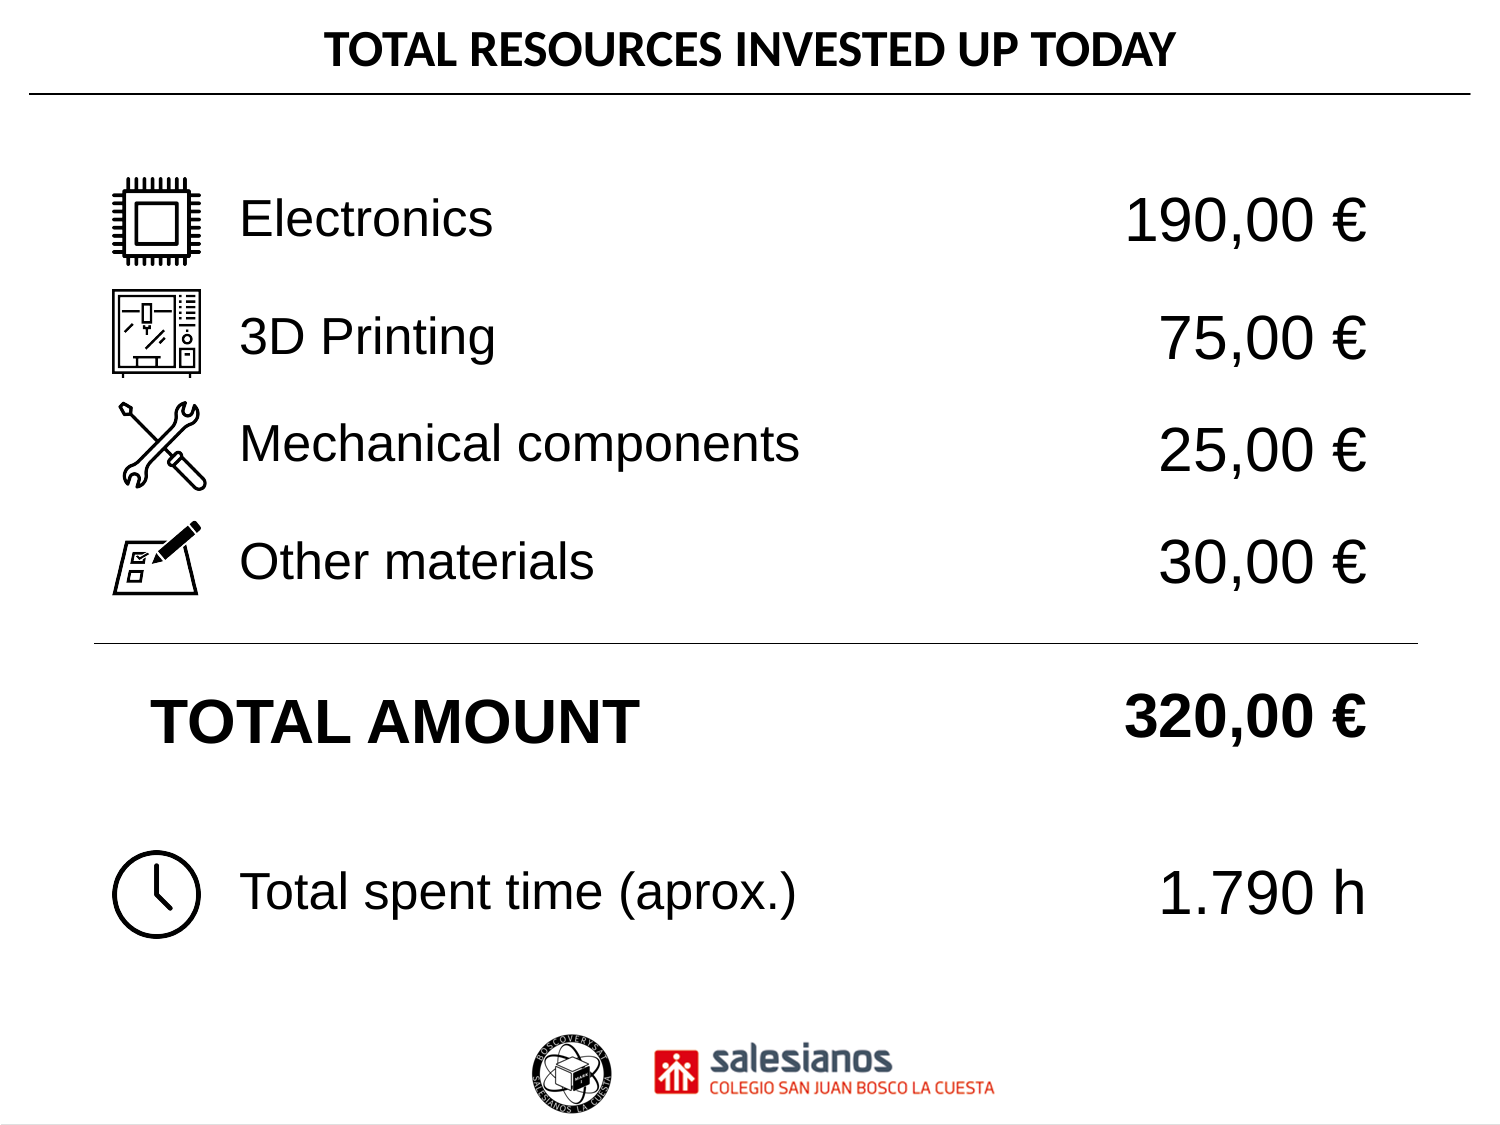

TOTAL RESOURCES INVESTED UP TODAY
190,00 €
Electronics
75,00 €
3D Printing
Mechanical components
25,00 €
30,00 €
Other materials
320,00 €
TOTAL AMOUNT
1.790 h
Total spent time (aprox.)